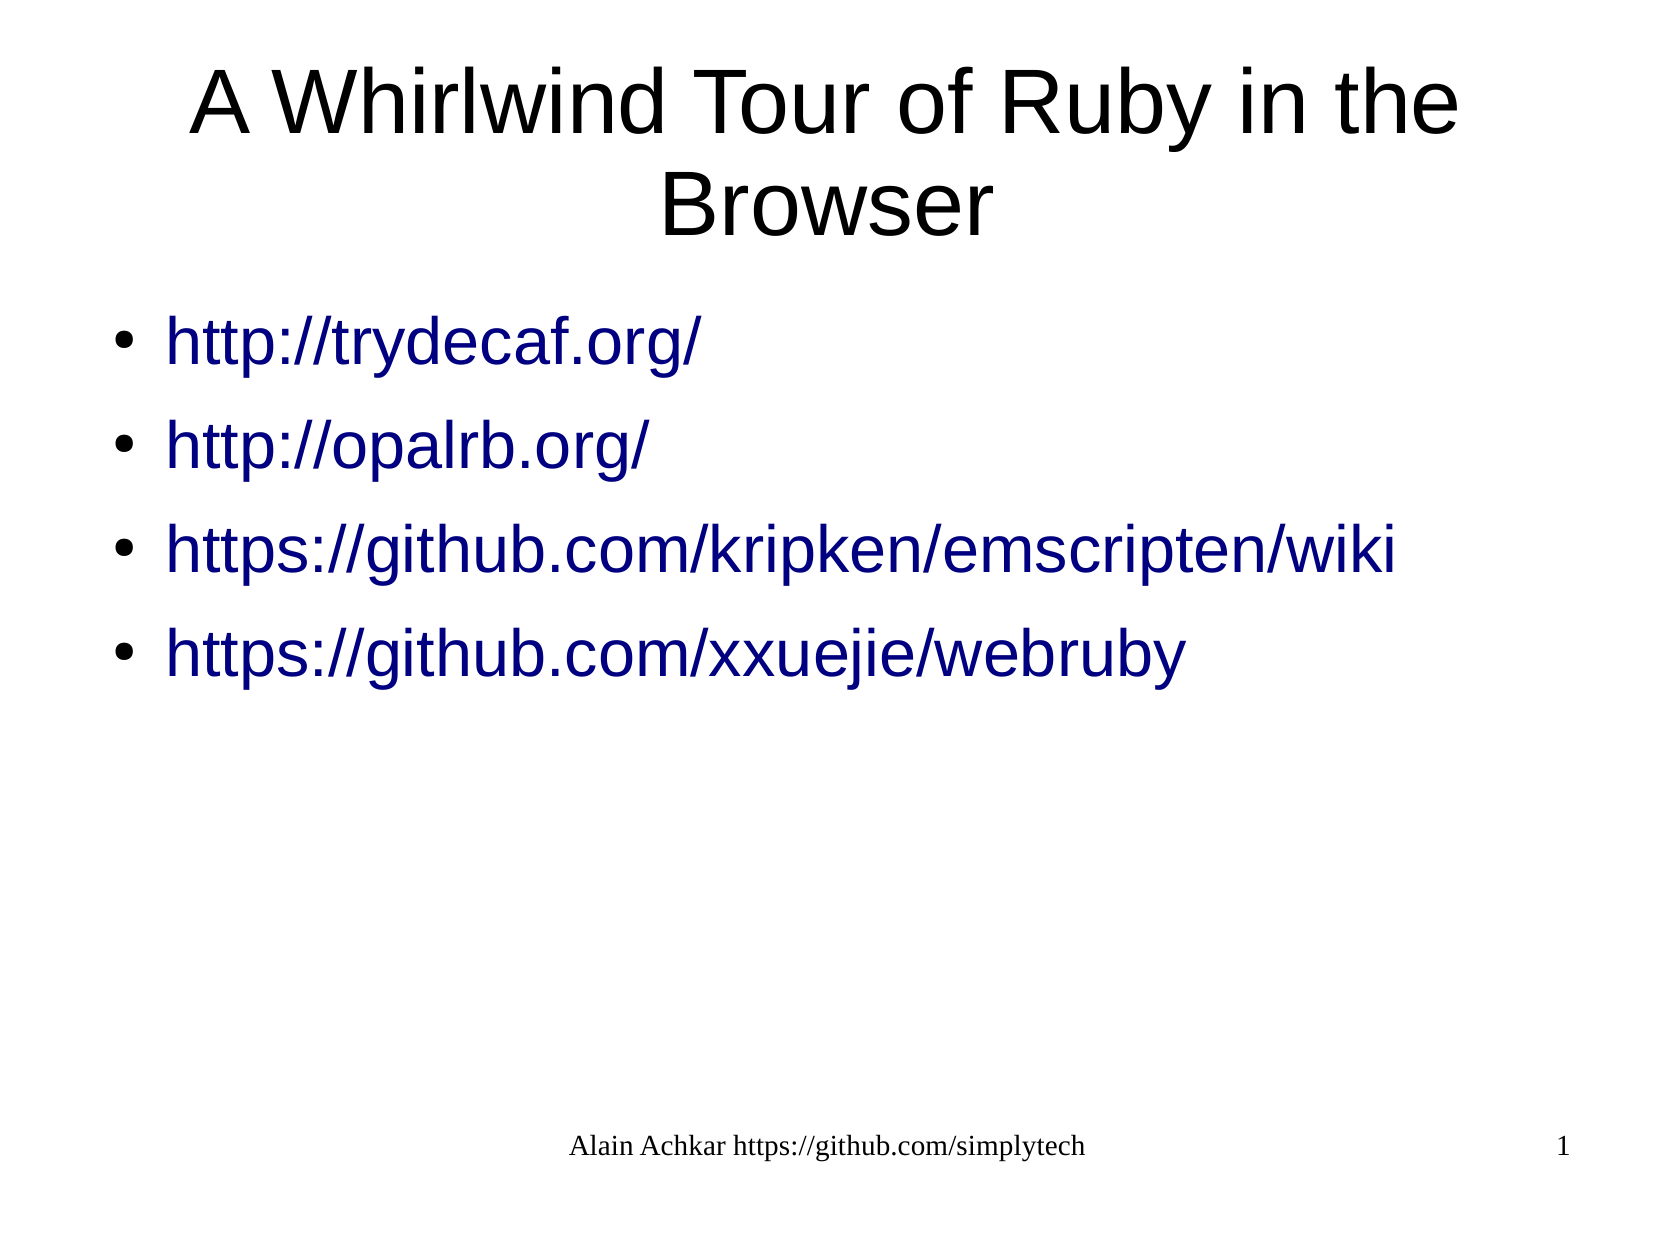

# A Whirlwind Tour of Ruby in the Browser
http://trydecaf.org/
http://opalrb.org/
https://github.com/kripken/emscripten/wiki
https://github.com/xxuejie/webruby
Alain Achkar https://github.com/simplytech
1